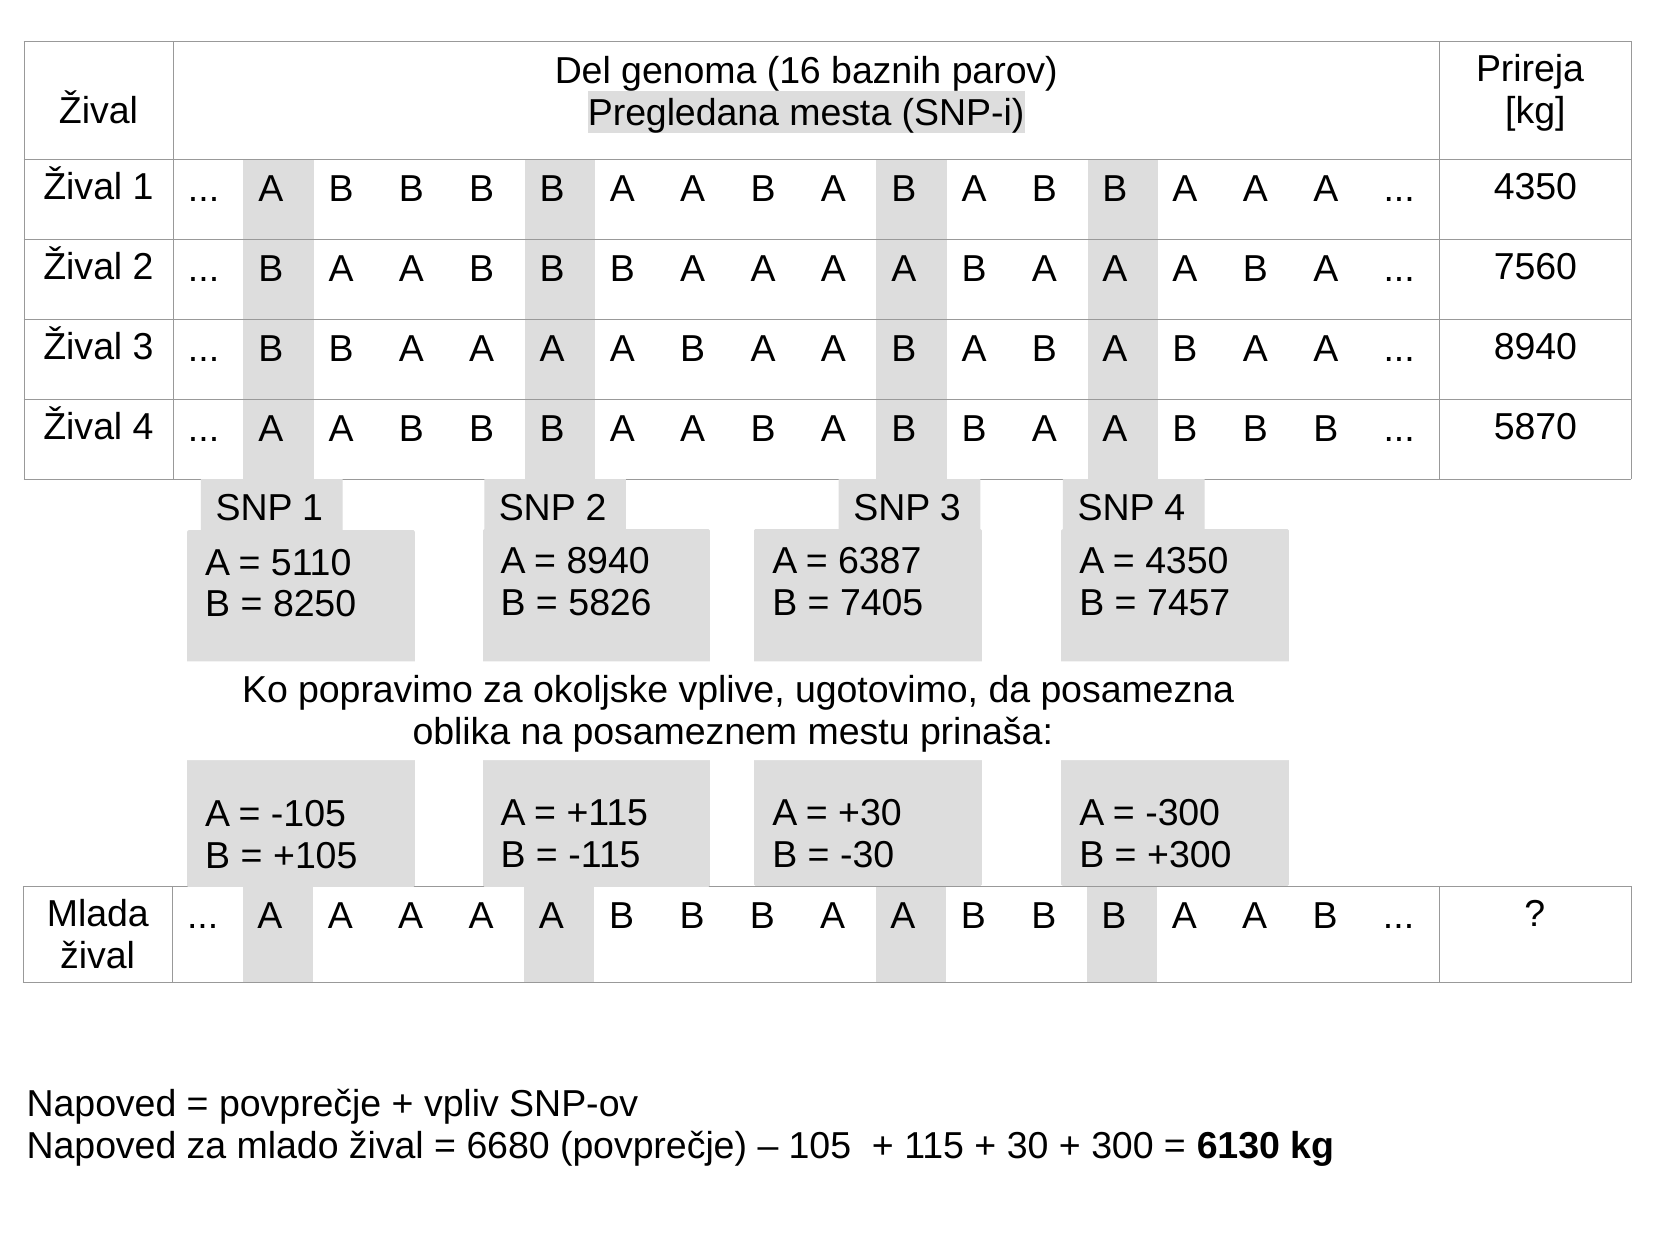

| Žival | Del genoma (16 baznih parov) Pregledana mesta (SNP-i) | | | | | | | | | | | | | | | | | | Prireja [kg] |
| --- | --- | --- | --- | --- | --- | --- | --- | --- | --- | --- | --- | --- | --- | --- | --- | --- | --- | --- | --- |
| Žival 1 | ... | A | B | B | B | B | A | A | B | A | B | A | B | B | A | A | A | ... | 4350 |
| Žival 2 | ... | B | A | A | B | B | B | A | A | A | A | B | A | A | A | B | A | ... | 7560 |
| Žival 3 | ... | B | B | A | A | A | A | B | A | A | B | A | B | A | B | A | A | ... | 8940 |
| Žival 4 | ... | A | A | B | B | B | A | A | B | A | B | B | A | A | B | B | B | ... | 5870 |
SNP 1
SNP 2
SNP 3
SNP 4
A = 8940
B = 5826
A = +115
B = -115
A = 6387
B = 7405
A = +30
B = -30
A = 4350
B = 7457
A = -300
B = +300
A = 5110
B = 8250
A = -105
B = +105
Ko popravimo za okoljske vplive, ugotovimo, da posamezna oblika na posameznem mestu prinaša:
| Mlada žival | ... | A | A | A | A | A | B | B | B | A | A | B | B | B | A | A | B | ... | ? |
| --- | --- | --- | --- | --- | --- | --- | --- | --- | --- | --- | --- | --- | --- | --- | --- | --- | --- | --- | --- |
Napoved = povprečje + vpliv SNP-ov
Napoved za mlado žival = 6680 (povprečje) – 105 + 115 + 30 + 300 = 6130 kg